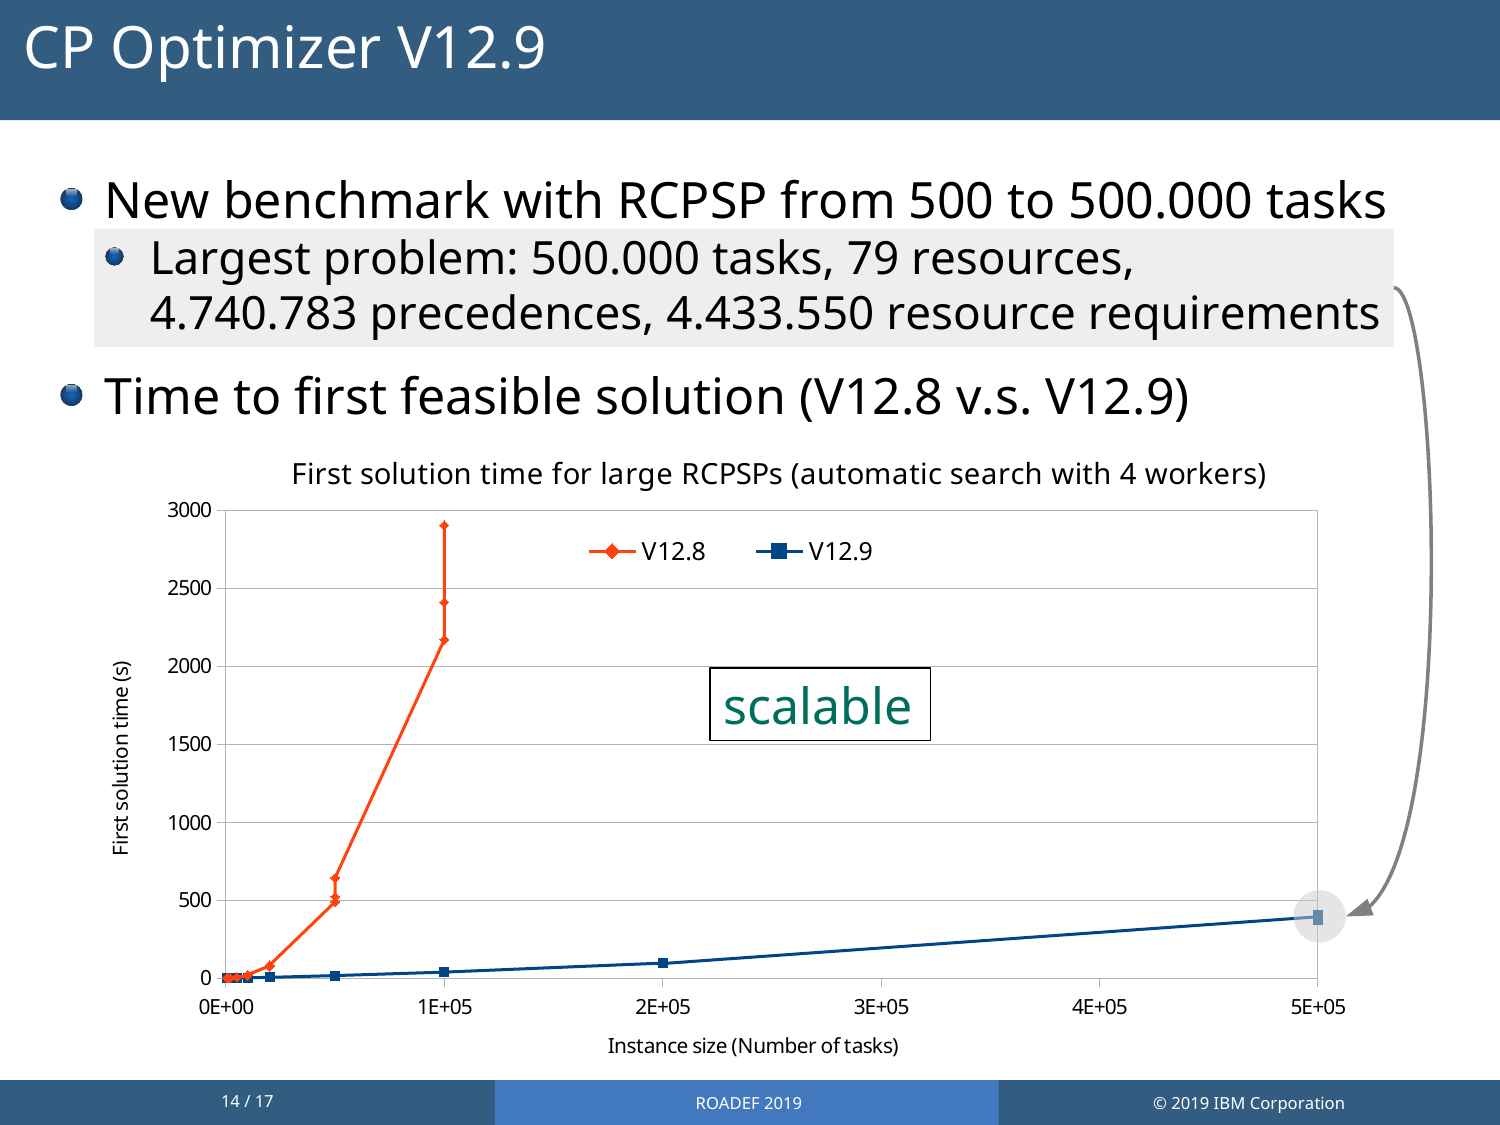

# CP Optimizer V12.9
New benchmark with RCPSP from 500 to 500.000 tasks
Largest problem: 500.000 tasks, 79 resources, 4.740.783 precedences, 4.433.550 resource requirements
Time to first feasible solution (V12.8 v.s. V12.9)
### Chart: First solution time for large RCPSPs (automatic search with 4 workers)
| Category | V12.8 | V12.9 |
|---|---|---|scalable